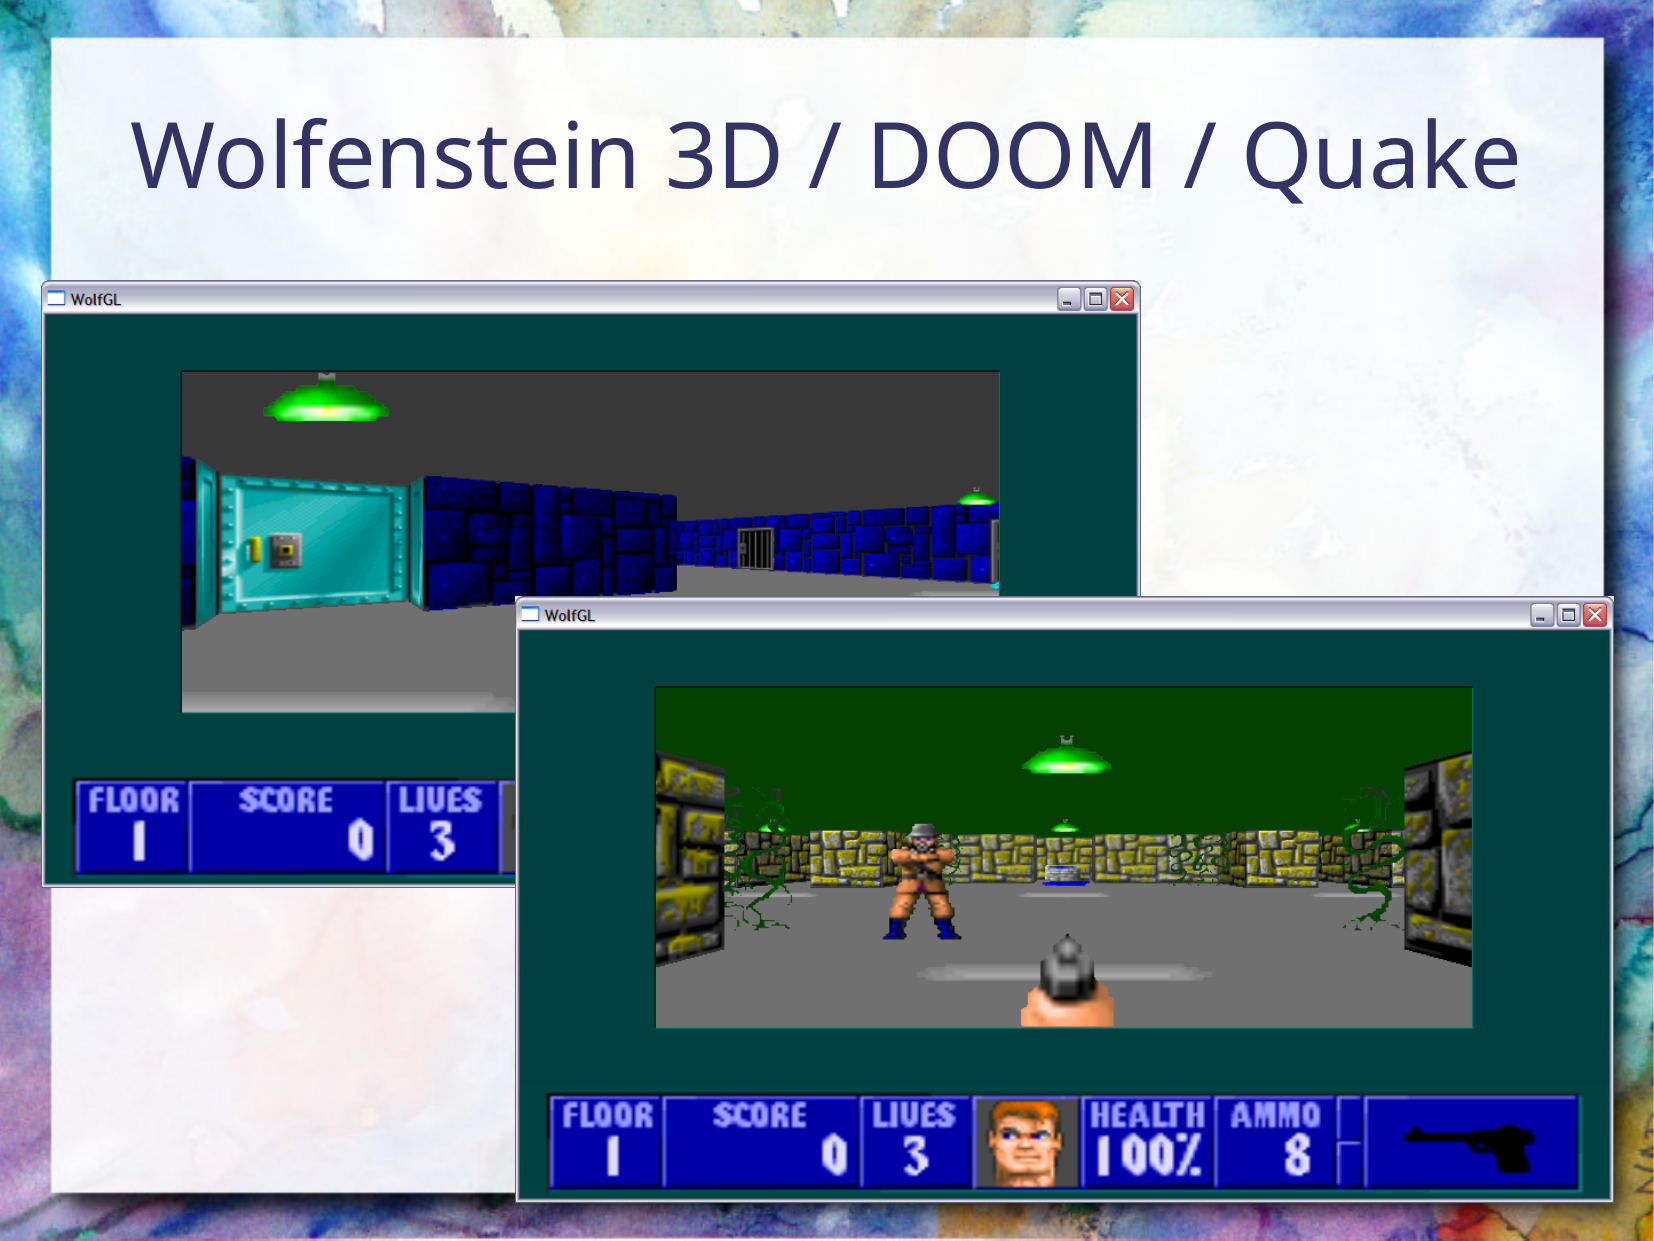

# Wolfenstein 3D / DOOM / Quake